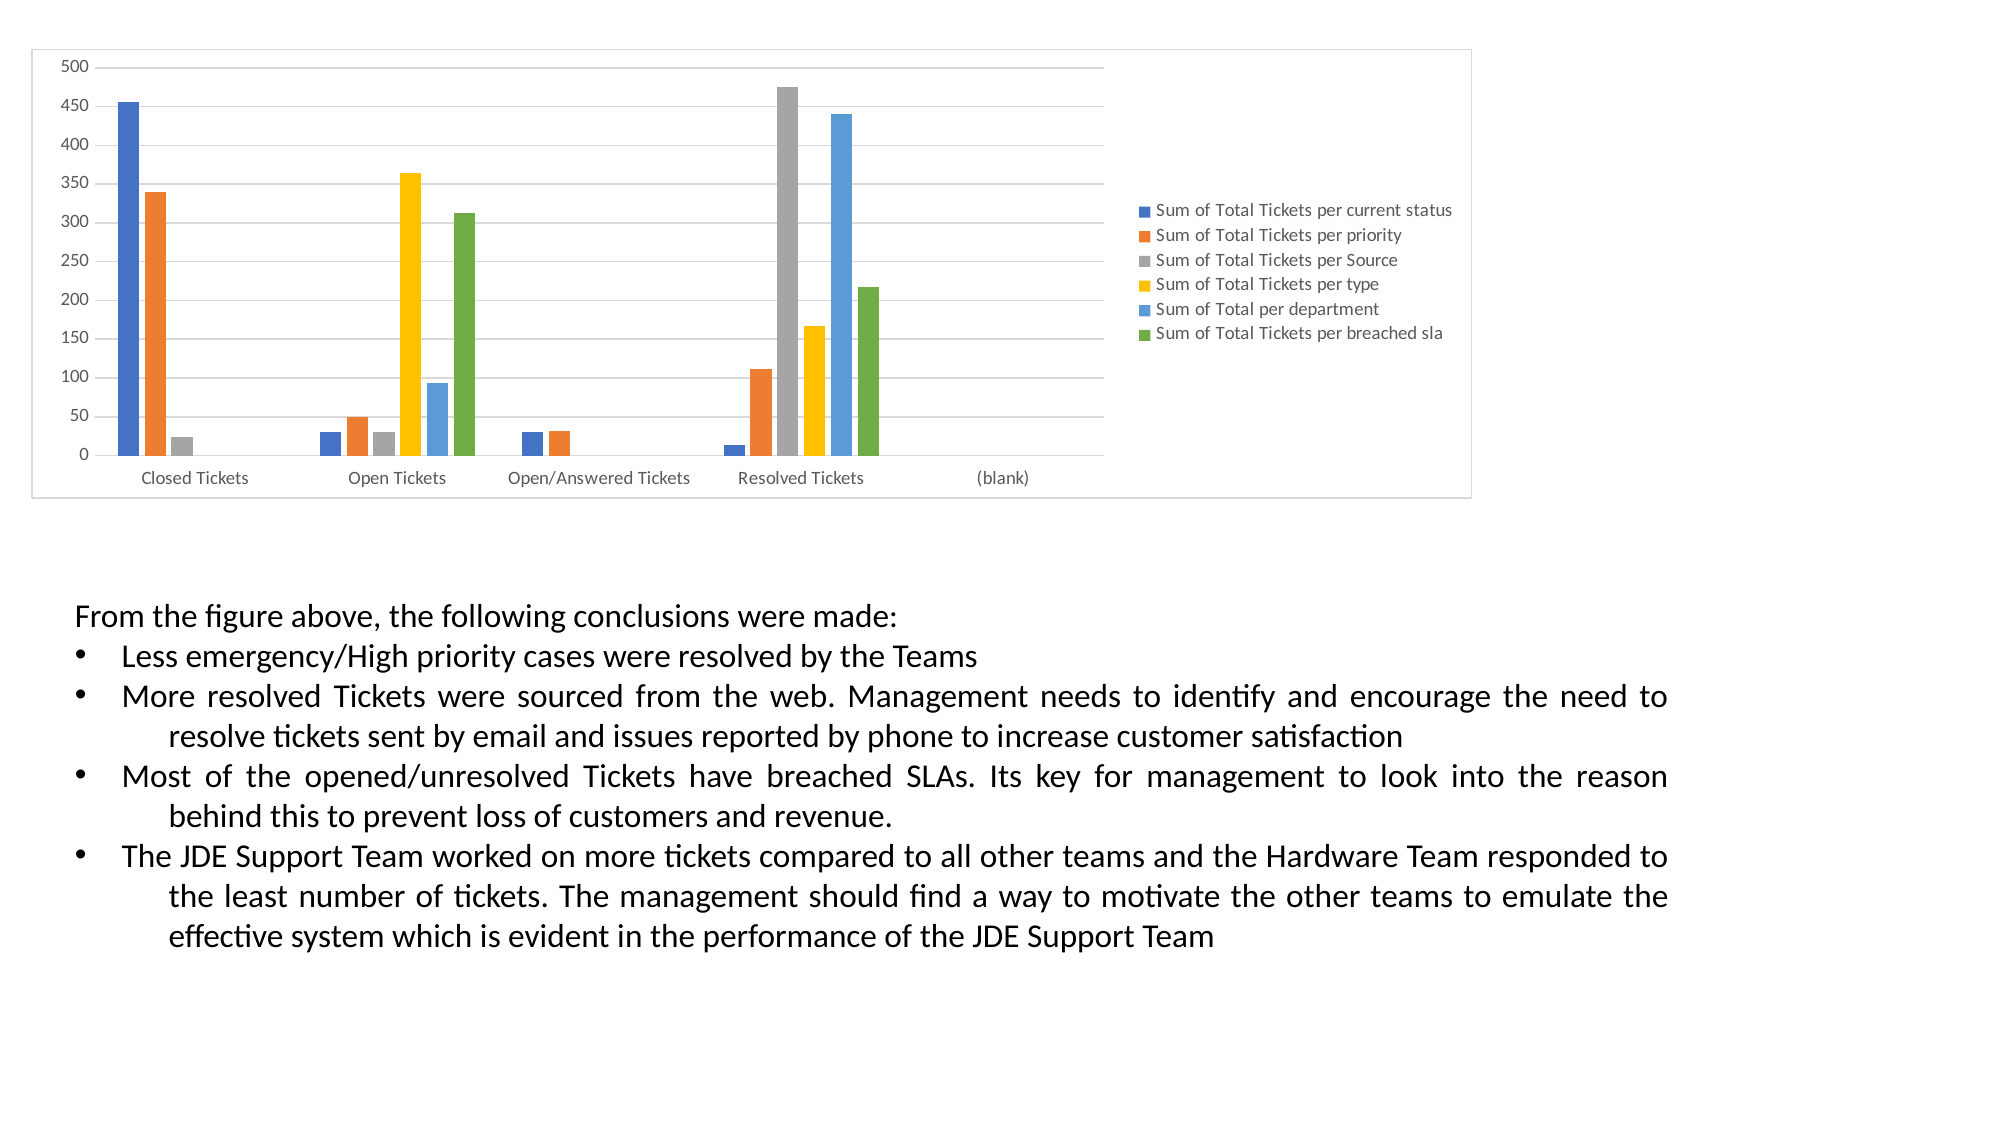

### Chart
| Category | Sum of Total Tickets per current status | Sum of Total Tickets per priority | Sum of Total Tickets per Source | Sum of Total Tickets per type | Sum of Total per department | Sum of Total Tickets per breached sla |
|---|---|---|---|---|---|---|
| Closed Tickets | 456.0 | 340.0 | 24.0 | None | None | None |
| Open Tickets | 31.0 | 50.0 | 31.0 | 364.0 | 93.0 | 313.0 |
| Open/Answered Tickets | 31.0 | 32.0 | None | None | None | None |
| Resolved Tickets | 13.0 | 111.0 | 475.0 | 167.0 | 440.0 | 218.0 |
| (blank) | None | None | None | None | None | None |From the figure above, the following conclusions were made:
Less emergency/High priority cases were resolved by the Teams
More resolved Tickets were sourced from the web. Management needs to identify and encourage the need to resolve tickets sent by email and issues reported by phone to increase customer satisfaction
Most of the opened/unresolved Tickets have breached SLAs. Its key for management to look into the reason behind this to prevent loss of customers and revenue.
The JDE Support Team worked on more tickets compared to all other teams and the Hardware Team responded to the least number of tickets. The management should find a way to motivate the other teams to emulate the effective system which is evident in the performance of the JDE Support Team